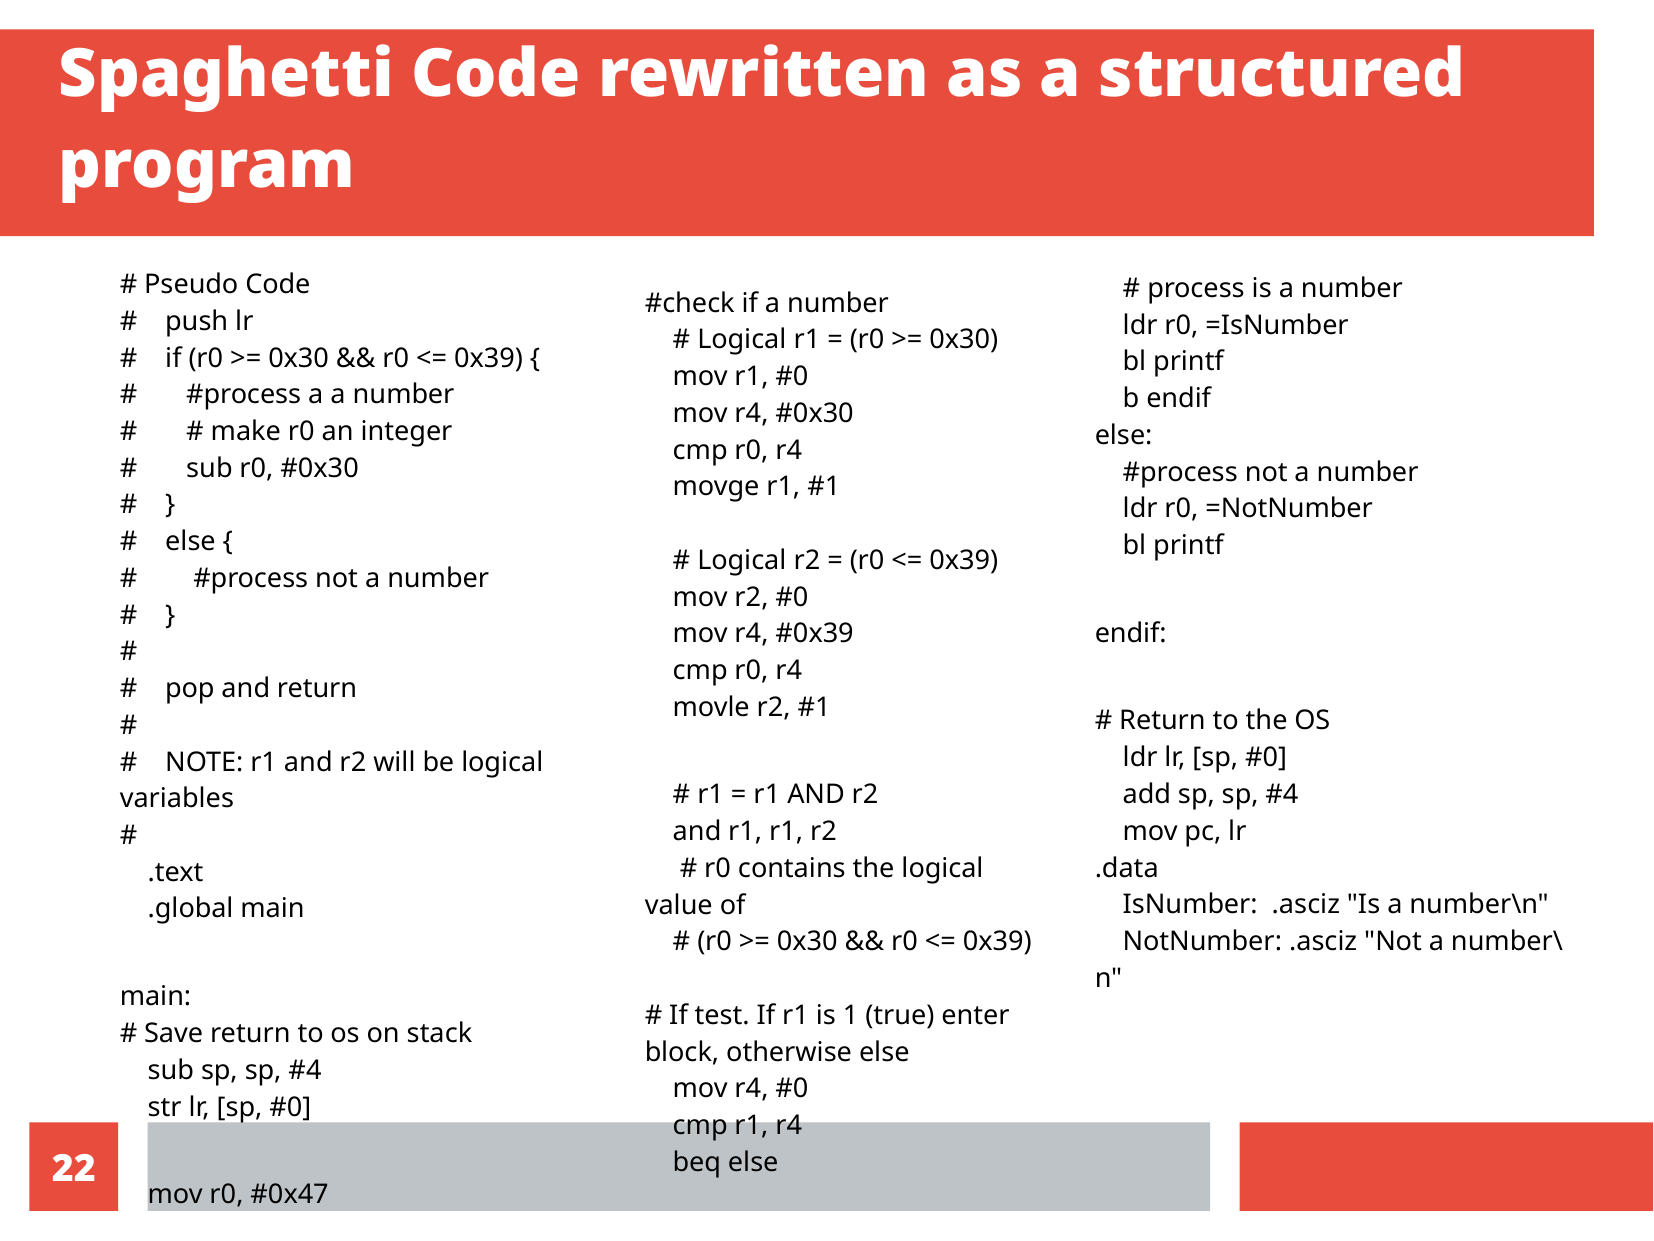

# Spaghetti Code rewritten as a structured program
#check if a number
 # Logical r1 = (r0 >= 0x30)
 mov r1, #0
 mov r4, #0x30
 cmp r0, r4
 movge r1, #1
 # Logical r2 = (r0 <= 0x39)
 mov r2, #0
 mov r4, #0x39
 cmp r0, r4
 movle r2, #1
 # r1 = r1 AND r2
 and r1, r1, r2
 # r0 contains the logical value of
 # (r0 >= 0x30 && r0 <= 0x39)
# If test. If r1 is 1 (true) enter block, otherwise else
 mov r4, #0
 cmp r1, r4
 beq else
# Pseudo Code
# push lr
# if (r0 >= 0x30 && r0 <= 0x39) {
# #process a a number
# # make r0 an integer
# sub r0, #0x30
# }
# else {
# #process not a number
# }
#
# pop and return
#
# NOTE: r1 and r2 will be logical variables
#
 .text
 .global main
main:
# Save return to os on stack
 sub sp, sp, #4
 str lr, [sp, #0]
 mov r0, #0x47
 # process is a number
 ldr r0, =IsNumber
 bl printf
 b endif
else:
 #process not a number
 ldr r0, =NotNumber
 bl printf
endif:
# Return to the OS
 ldr lr, [sp, #0]
 add sp, sp, #4
 mov pc, lr
.data
 IsNumber: .asciz "Is a number\n"
 NotNumber: .asciz "Not a number\n"
22